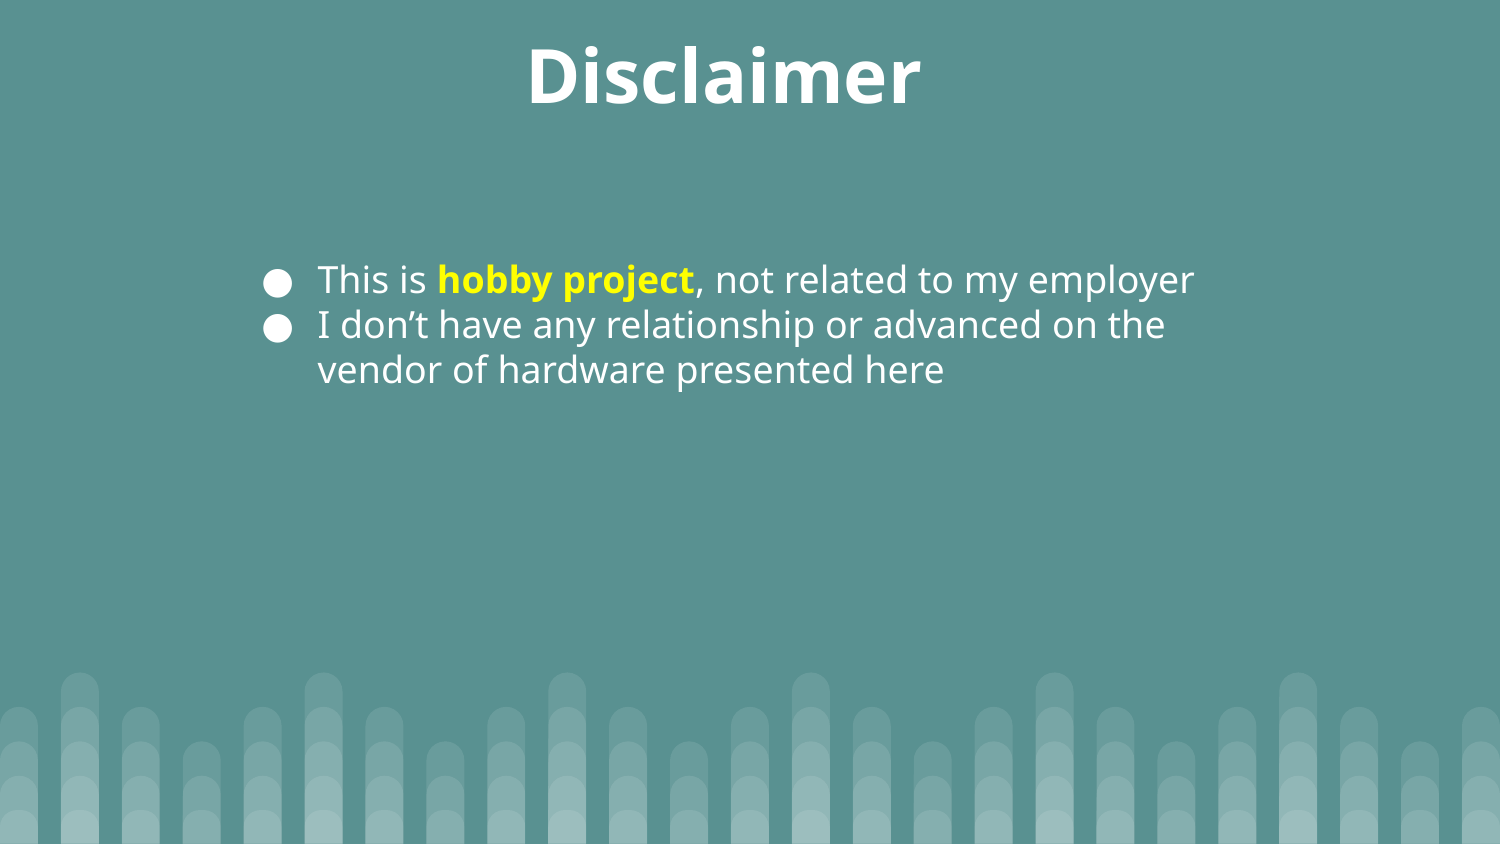

# Disclaimer
This is hobby project, not related to my employer
I don’t have any relationship or advanced on the vendor of hardware presented here